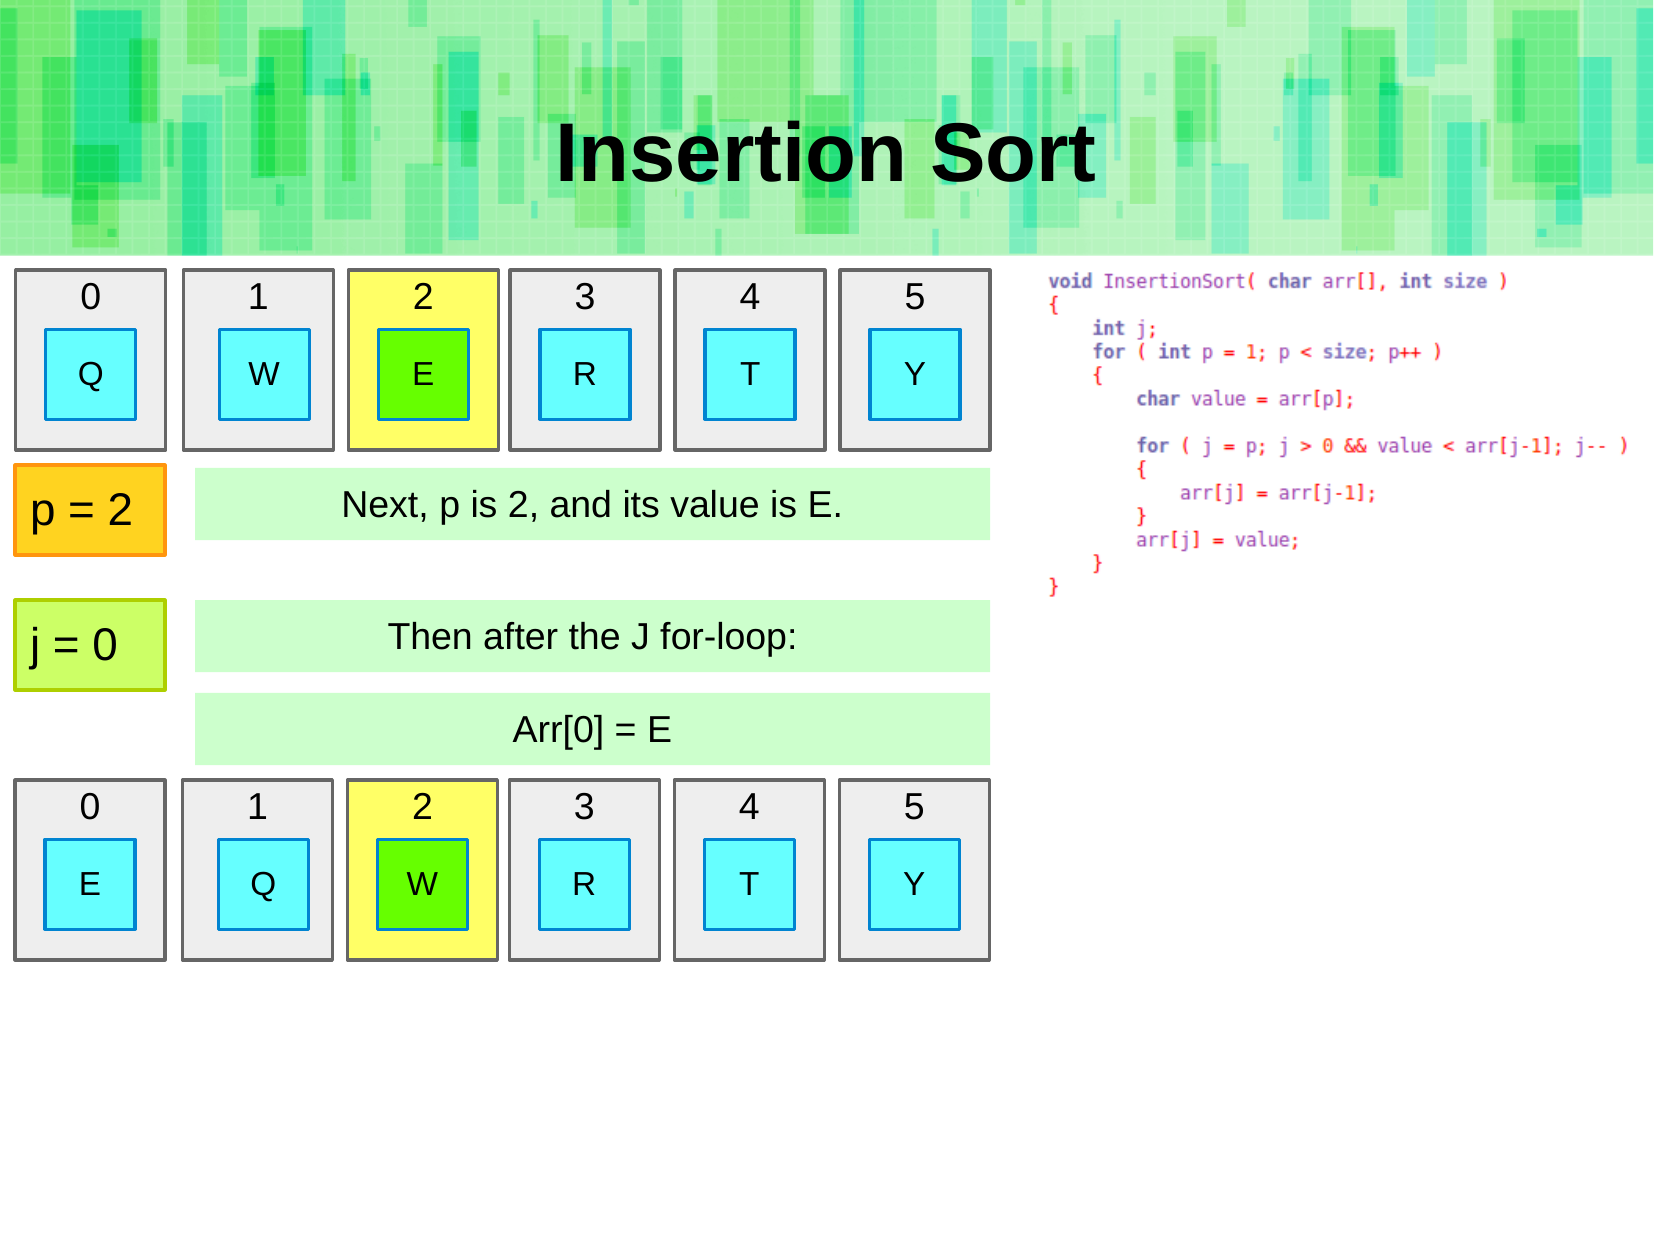

# Insertion Sort
0
1
2
3
4
5
Q
W
E
R
T
Y
p = 2
Next, p is 2, and its value is E.
j = 0
Then after the J for-loop:
Arr[0] = E
0
1
2
3
4
5
E
Q
W
R
T
Y